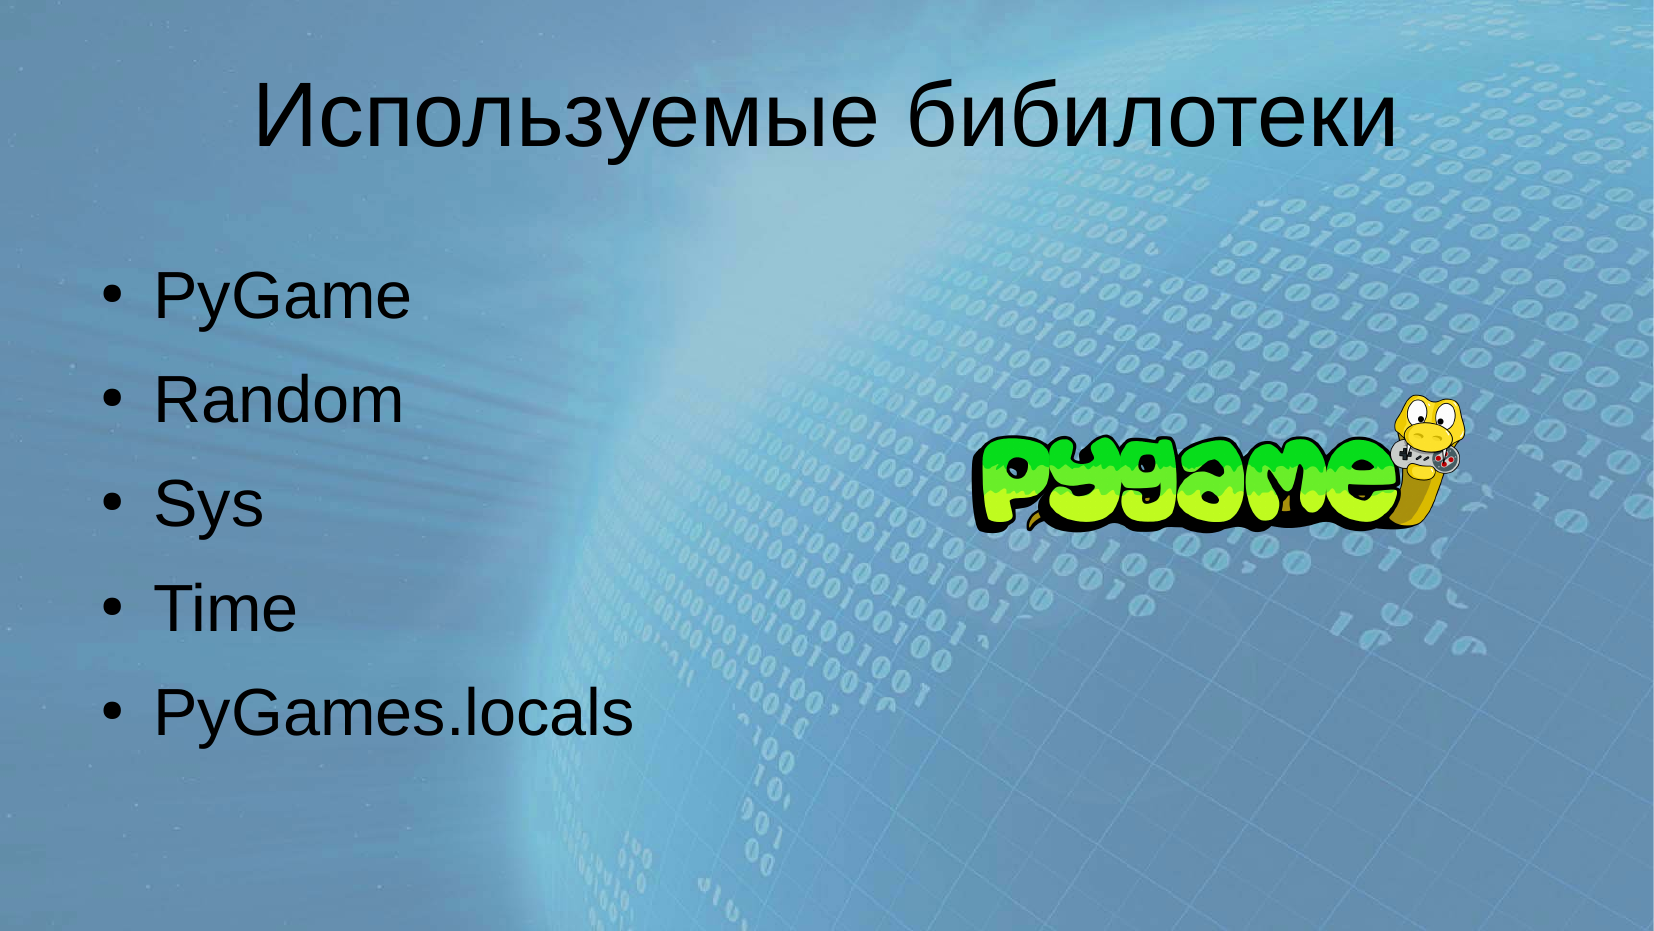

# Используемые бибилотеки
PyGame
Random
Sys
Time
PyGames.locals